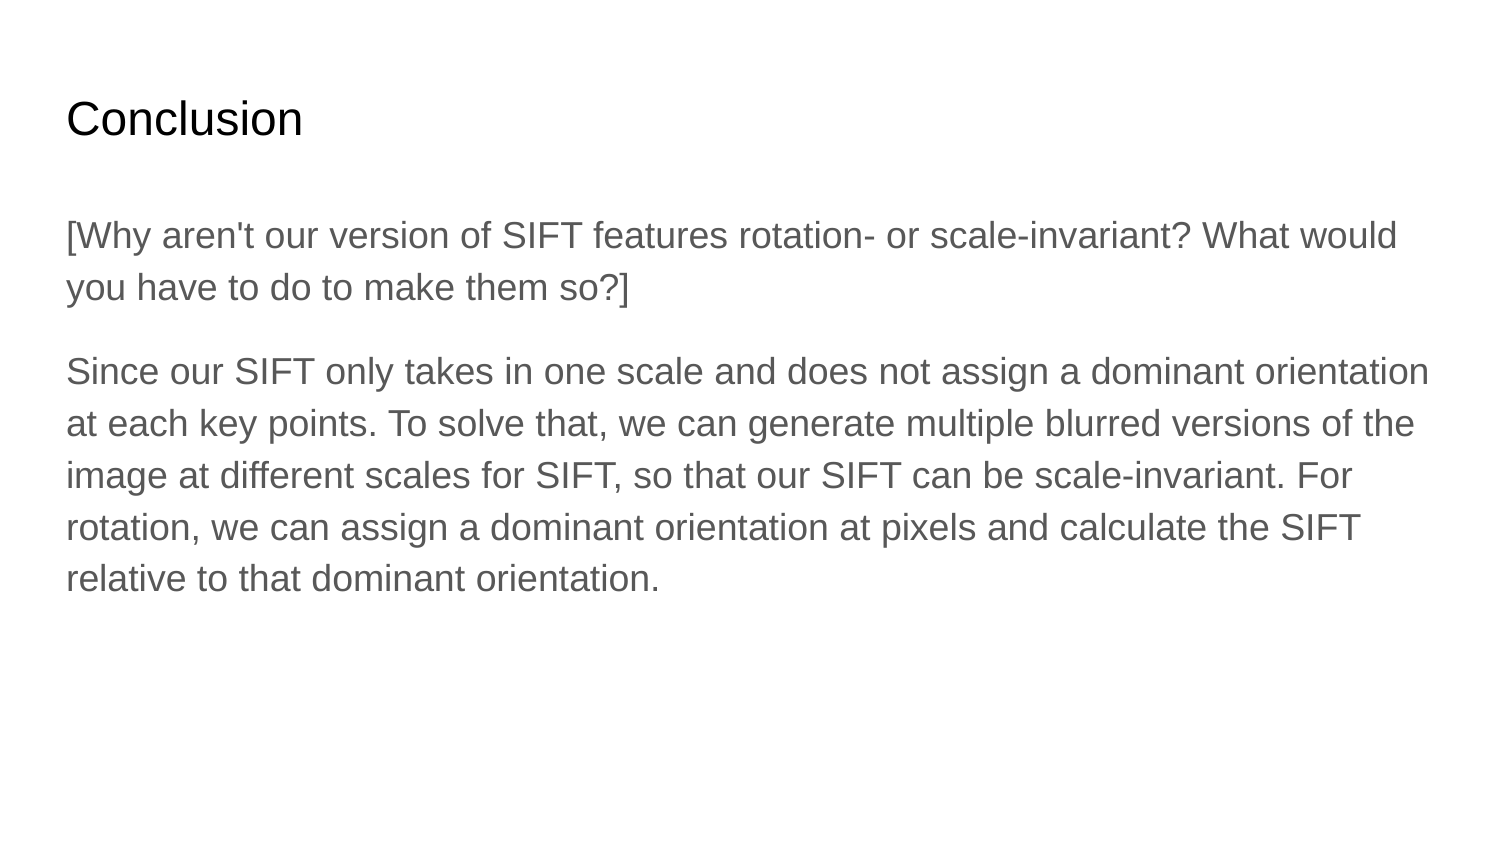

# Conclusion
[Why aren't our version of SIFT features rotation- or scale-invariant? What would you have to do to make them so?]
Since our SIFT only takes in one scale and does not assign a dominant orientation at each key points. To solve that, we can generate multiple blurred versions of the image at different scales for SIFT, so that our SIFT can be scale-invariant. For rotation, we can assign a dominant orientation at pixels and calculate the SIFT relative to that dominant orientation.